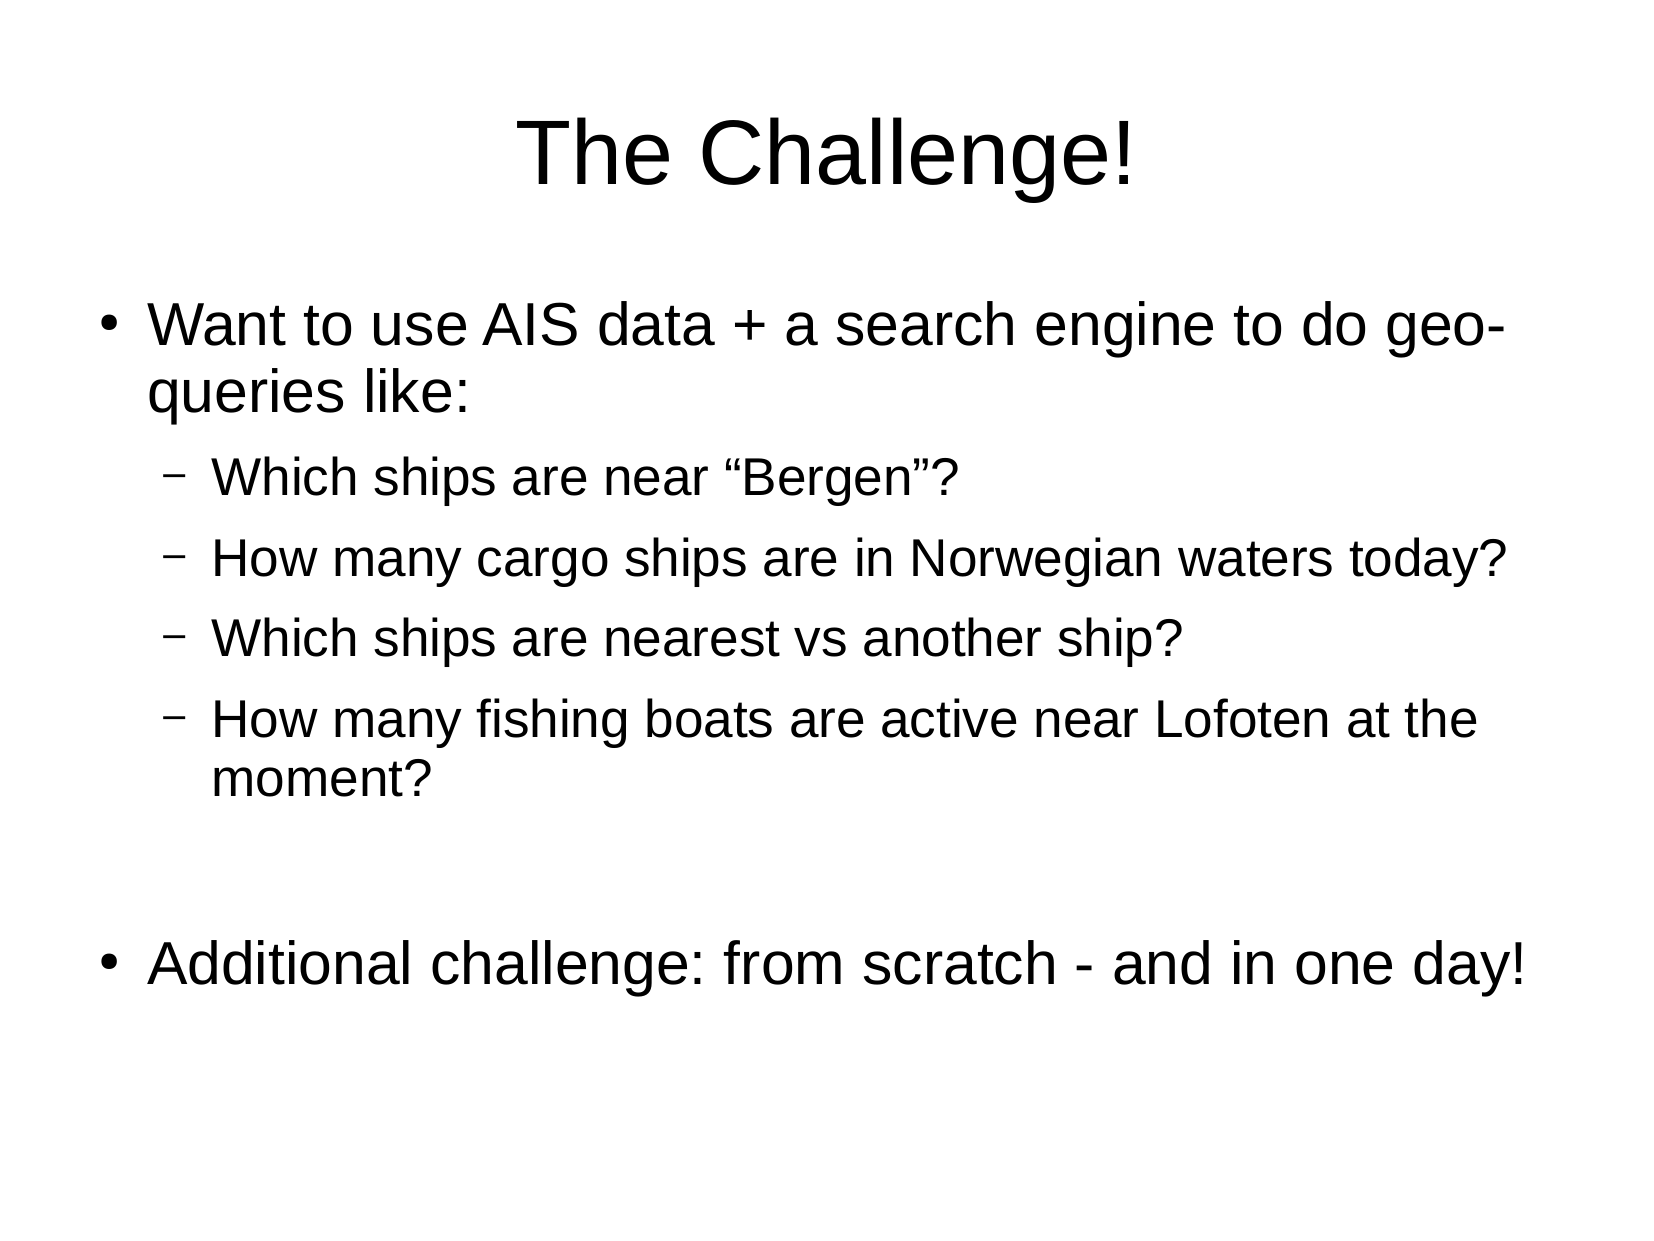

# The Challenge!
Want to use AIS data + a search engine to do geo-queries like:
Which ships are near “Bergen”?
How many cargo ships are in Norwegian waters today?
Which ships are nearest vs another ship?
How many fishing boats are active near Lofoten at the moment?
Additional challenge: from scratch - and in one day!